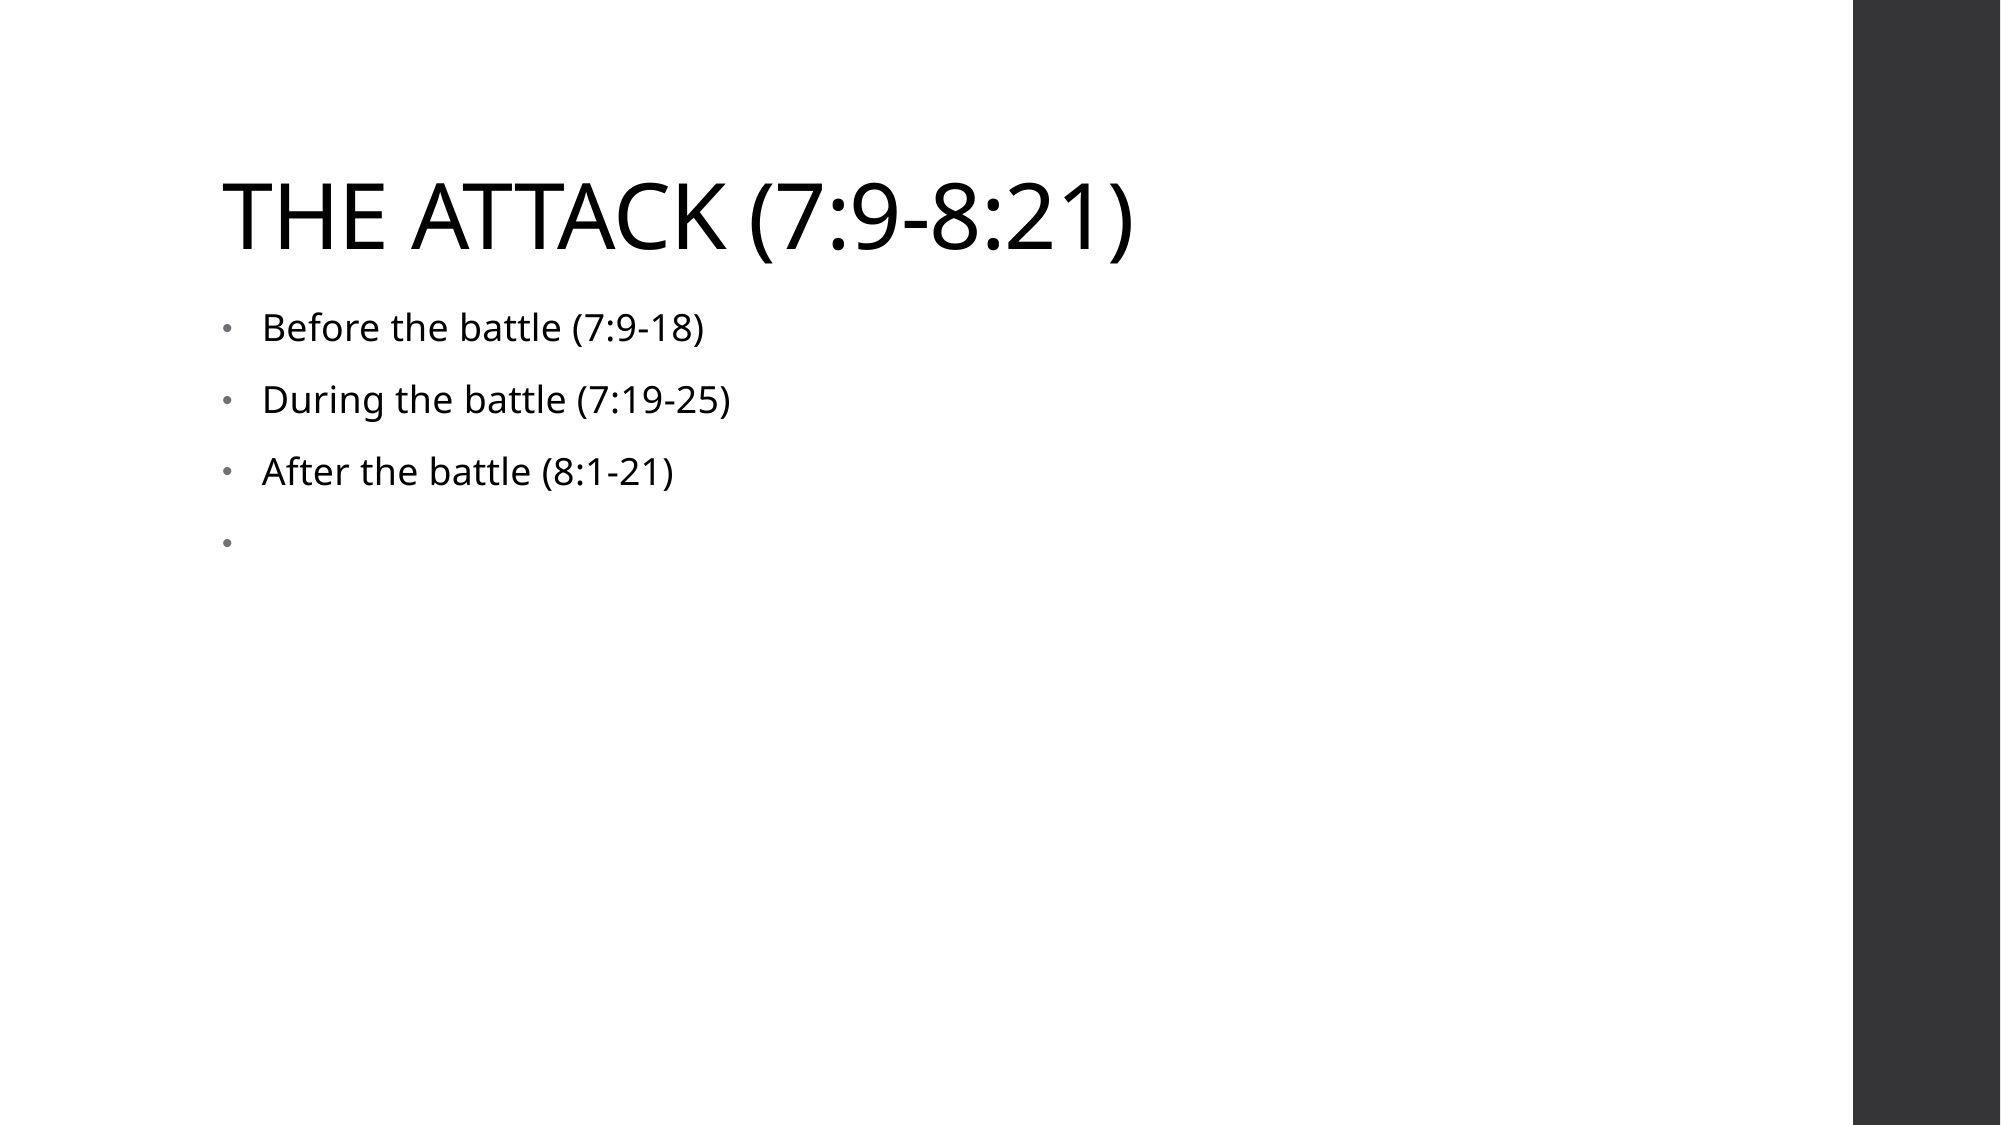

# THE ATTACK (7:9-8:21)
 Before the battle (7:9-18)
 During the battle (7:19-25)
 After the battle (8:1-21)